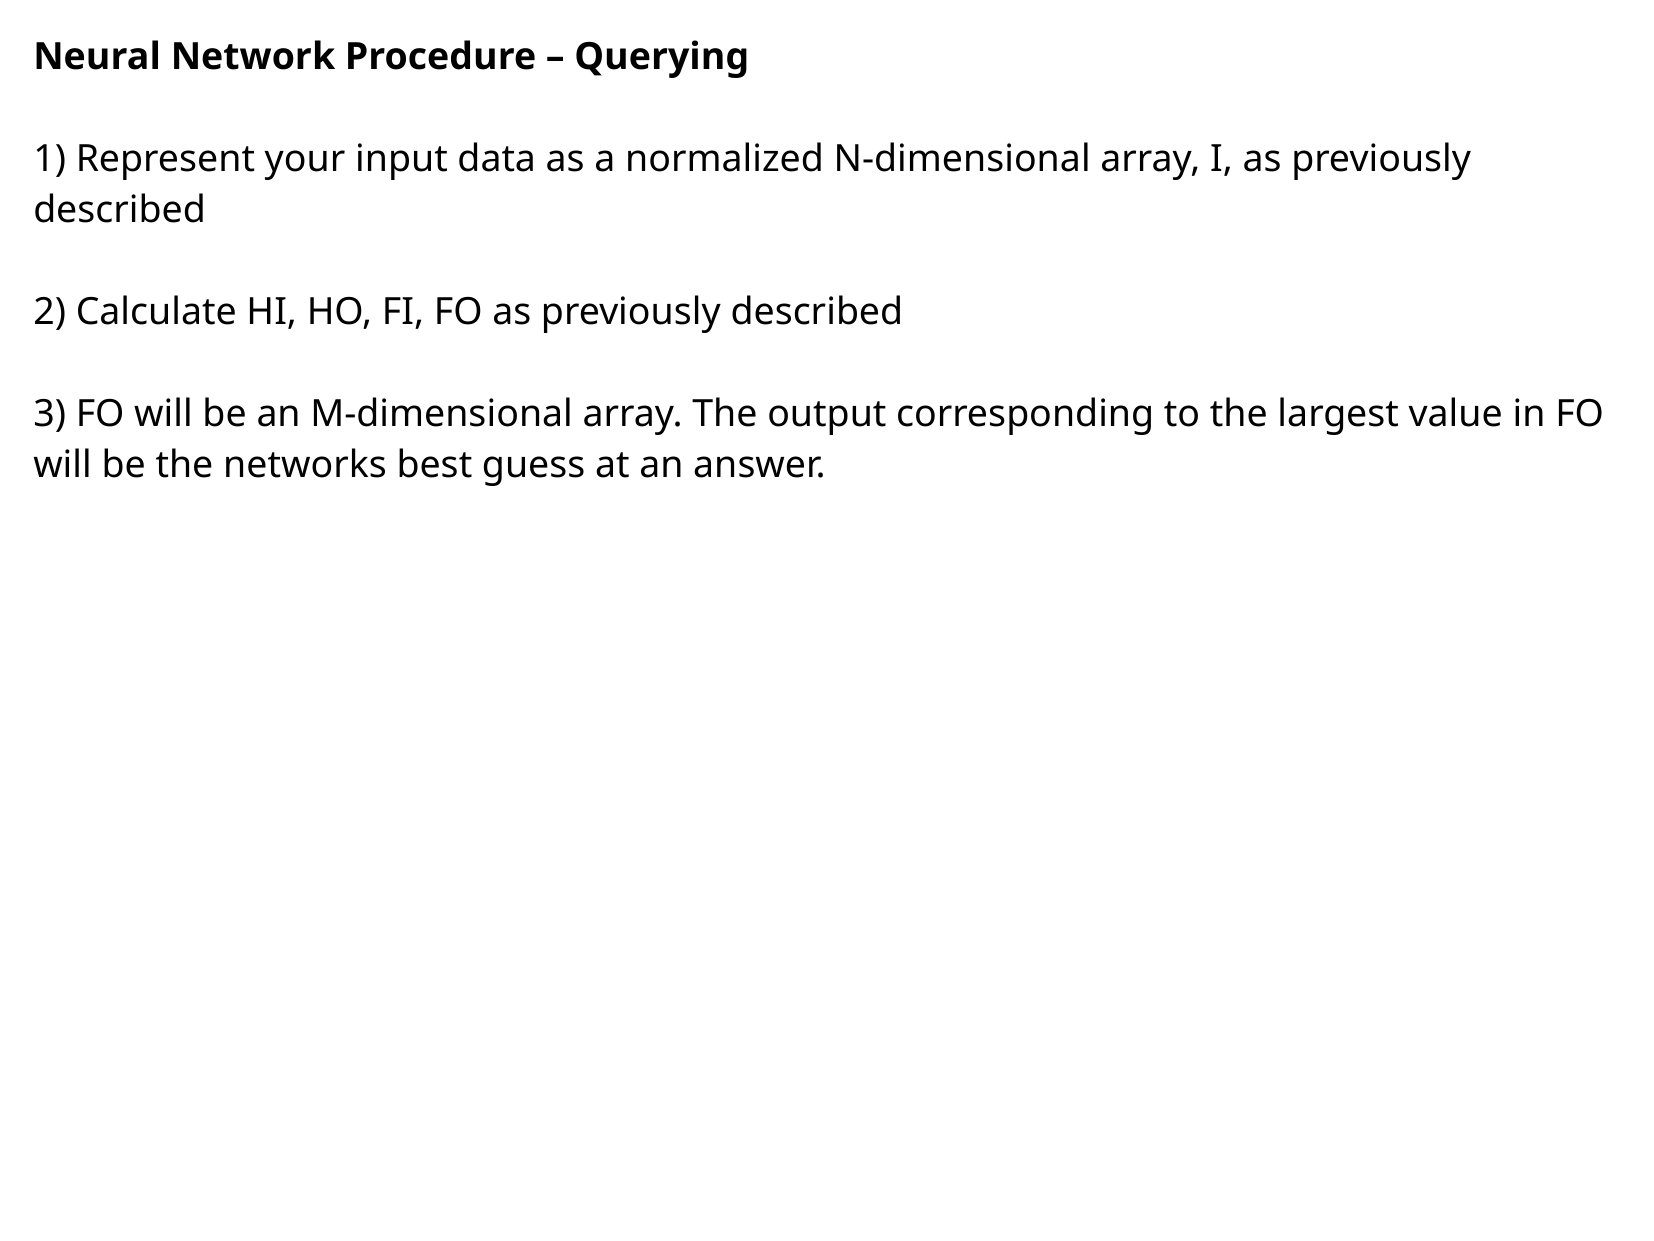

Neural Network Procedure – Querying
1) Represent your input data as a normalized N-dimensional array, I, as previously described
2) Calculate HI, HO, FI, FO as previously described
3) FO will be an M-dimensional array. The output corresponding to the largest value in FO will be the networks best guess at an answer.